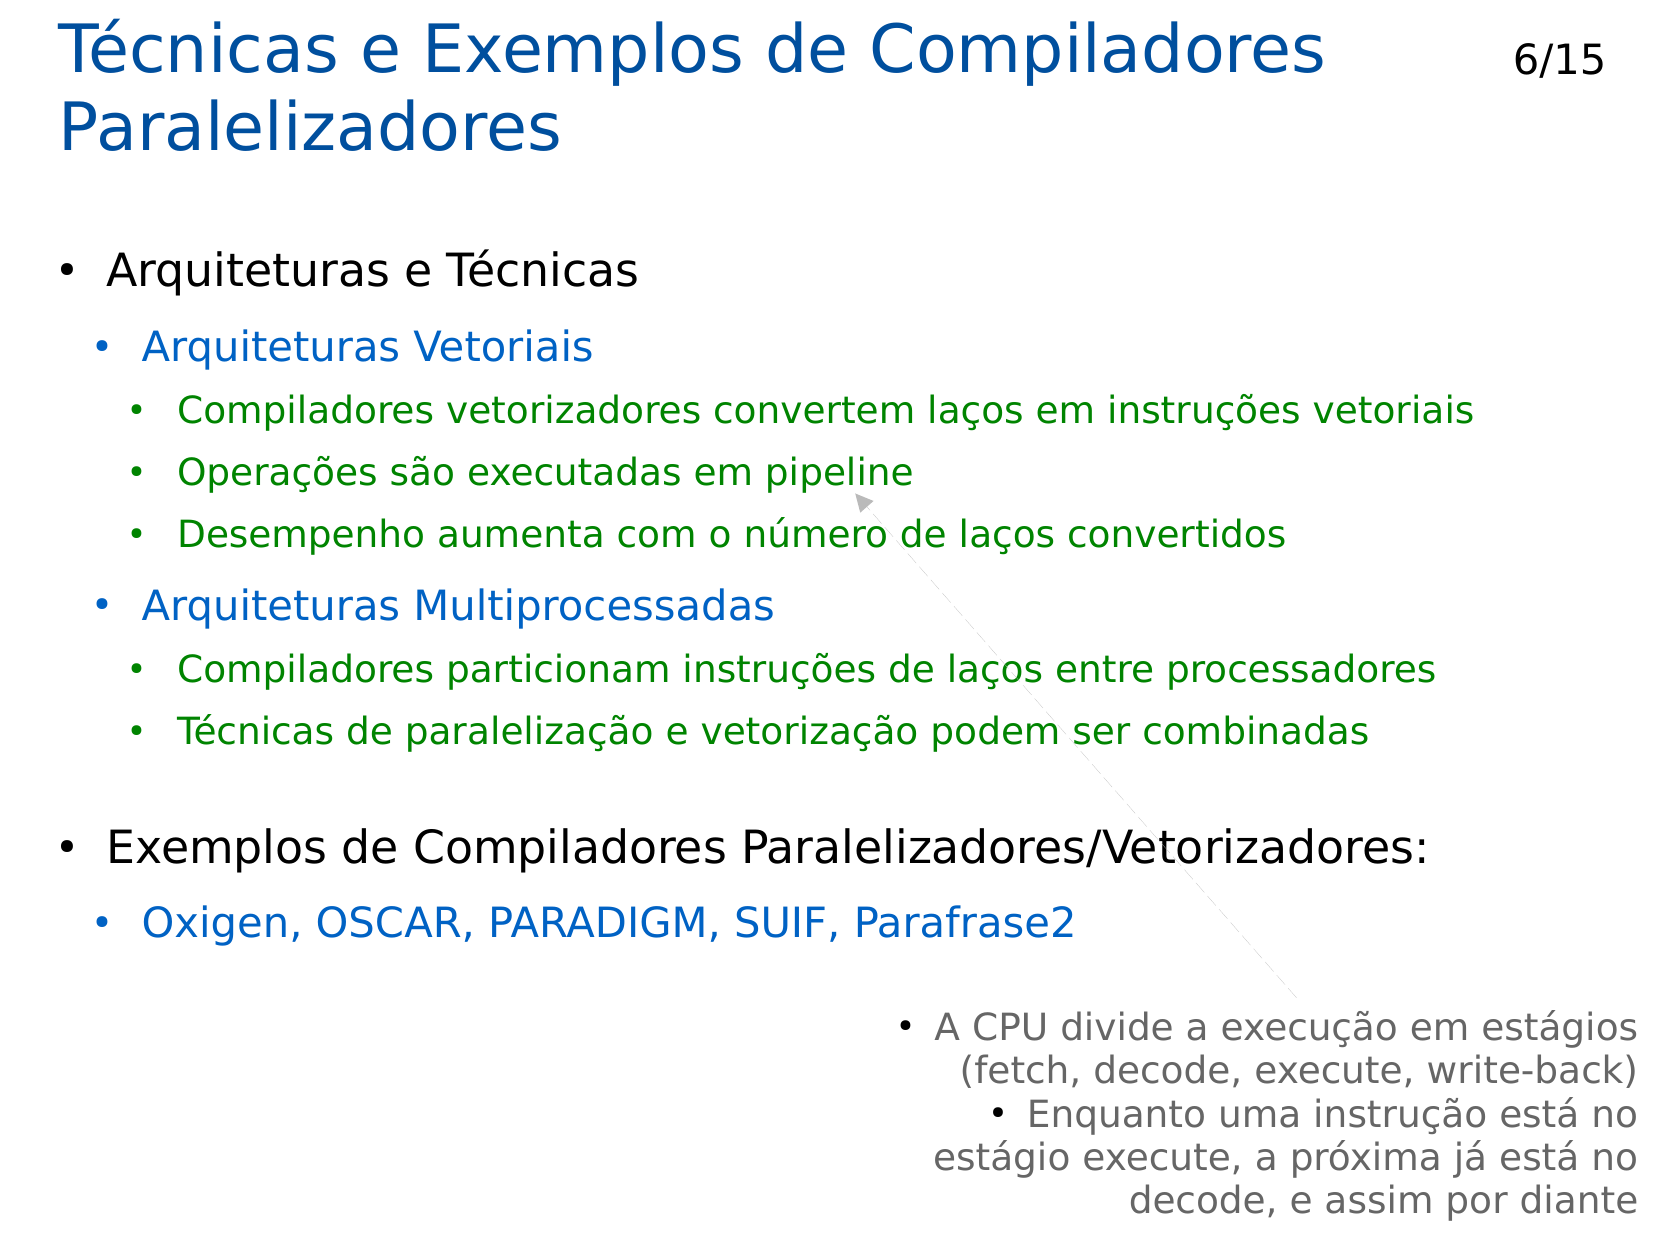

# Técnicas e Exemplos de Compiladores Paralelizadores
6
Arquiteturas e Técnicas
Arquiteturas Vetoriais
Compiladores vetorizadores convertem laços em instruções vetoriais
Operações são executadas em pipeline
Desempenho aumenta com o número de laços convertidos
Arquiteturas Multiprocessadas
Compiladores particionam instruções de laços entre processadores
Técnicas de paralelização e vetorização podem ser combinadas
Exemplos de Compiladores Paralelizadores/Vetorizadores:
Oxigen, OSCAR, PARADIGM, SUIF, Parafrase2
A CPU divide a execução em estágios (fetch, decode, execute, write-back)
Enquanto uma instrução está no estágio execute, a próxima já está no decode, e assim por diante